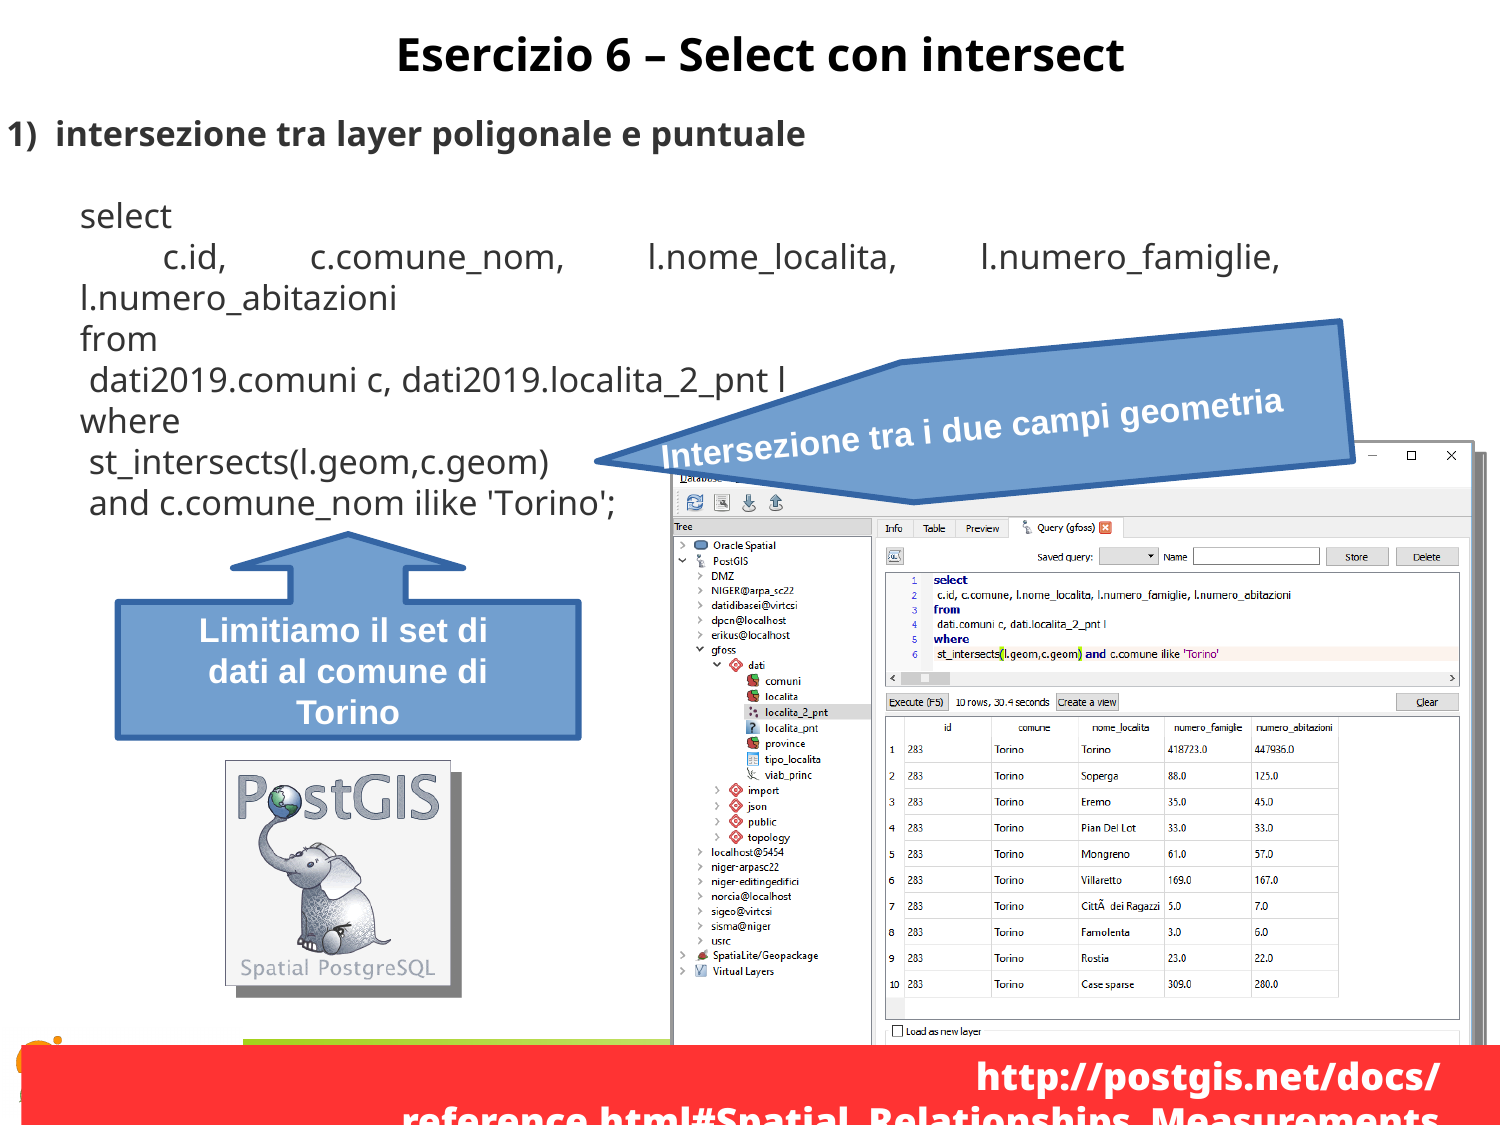

# Esercizio 6 – Select con intersect
1) intersezione tra layer poligonale e puntuale
select
 c.id, c.comune_nom, l.nome_localita, l.numero_famiglie, l.numero_abitazioni
from
 dati2019.comuni c, dati2019.localita_2_pnt l
where
 st_intersects(l.geom,c.geom)
 and c.comune_nom ilike 'Torino';
Intersezione tra i due campi geometria
Limitiamo il set di
dati al comune di Torino
http://postgis.net/docs/reference.html#Spatial_Relationships_Measurements